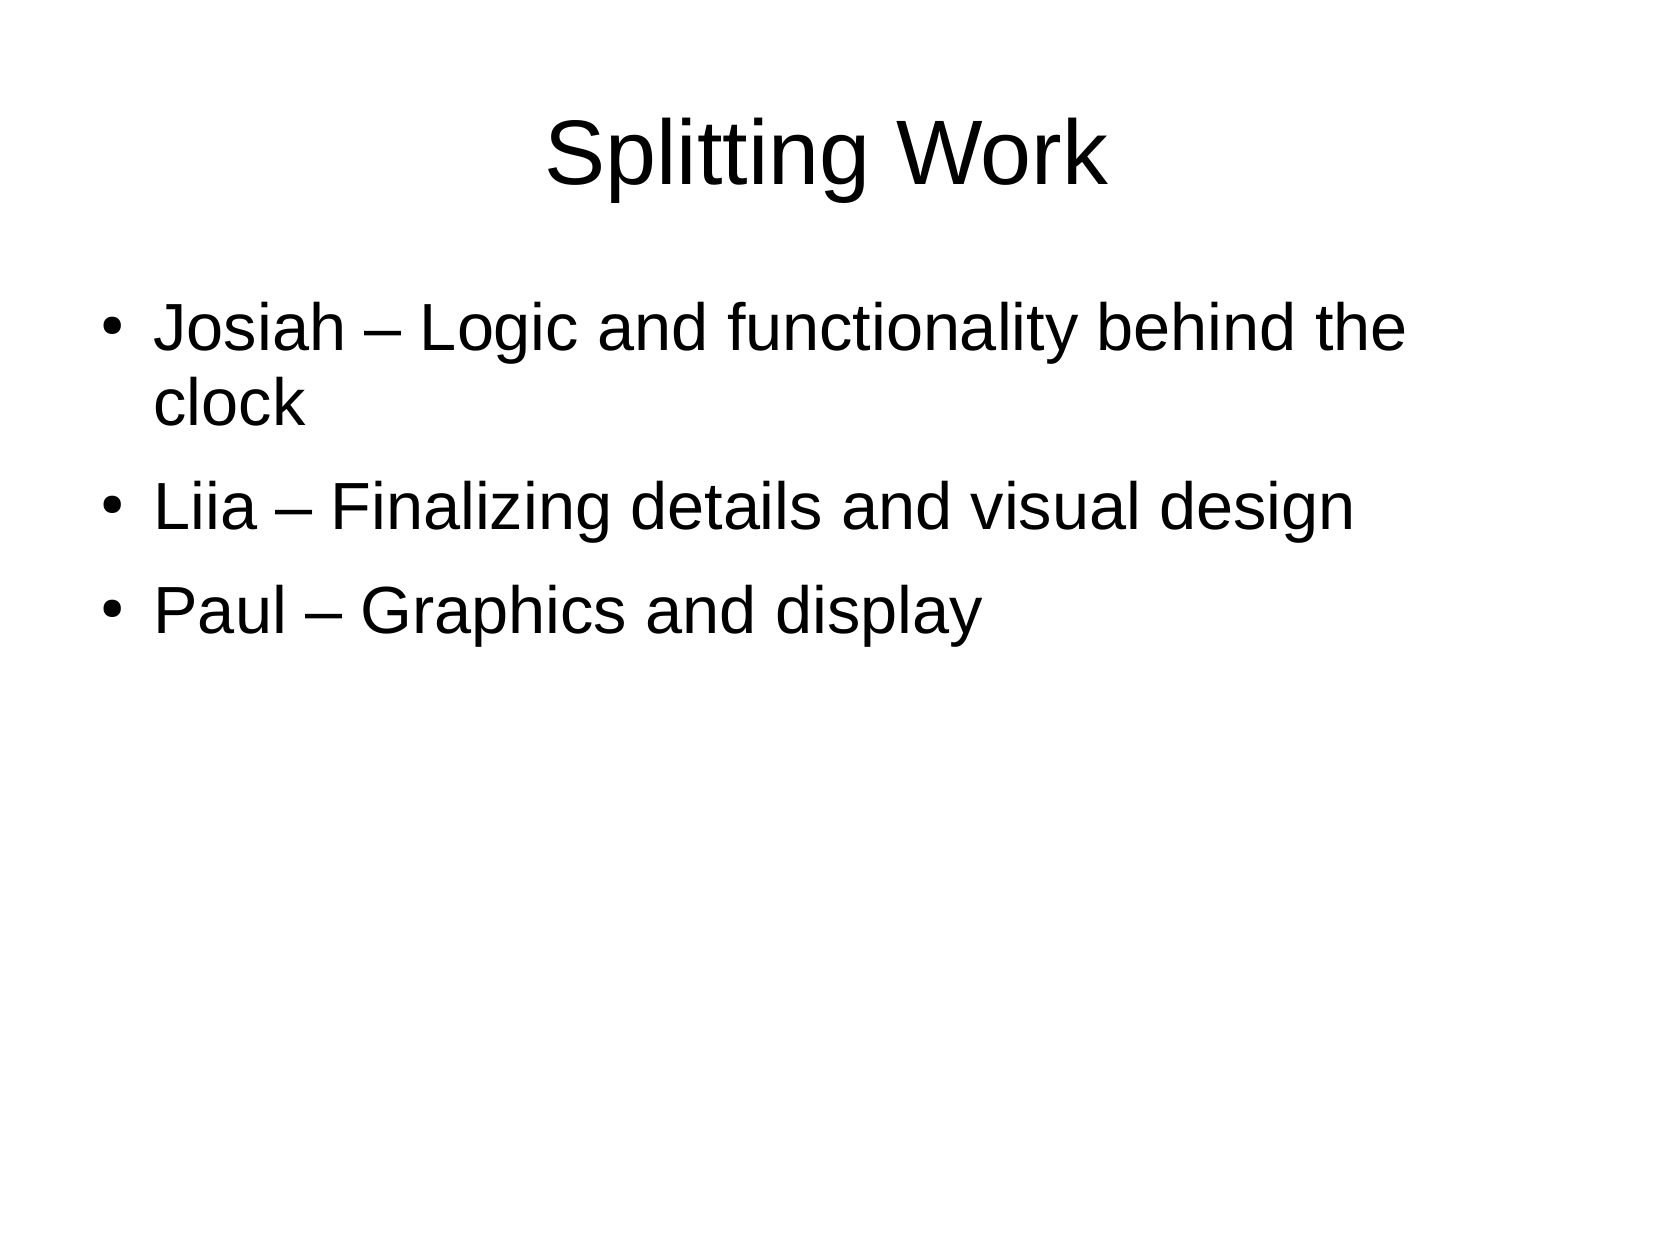

# Splitting Work
Josiah – Logic and functionality behind the clock
Liia – Finalizing details and visual design
Paul – Graphics and display